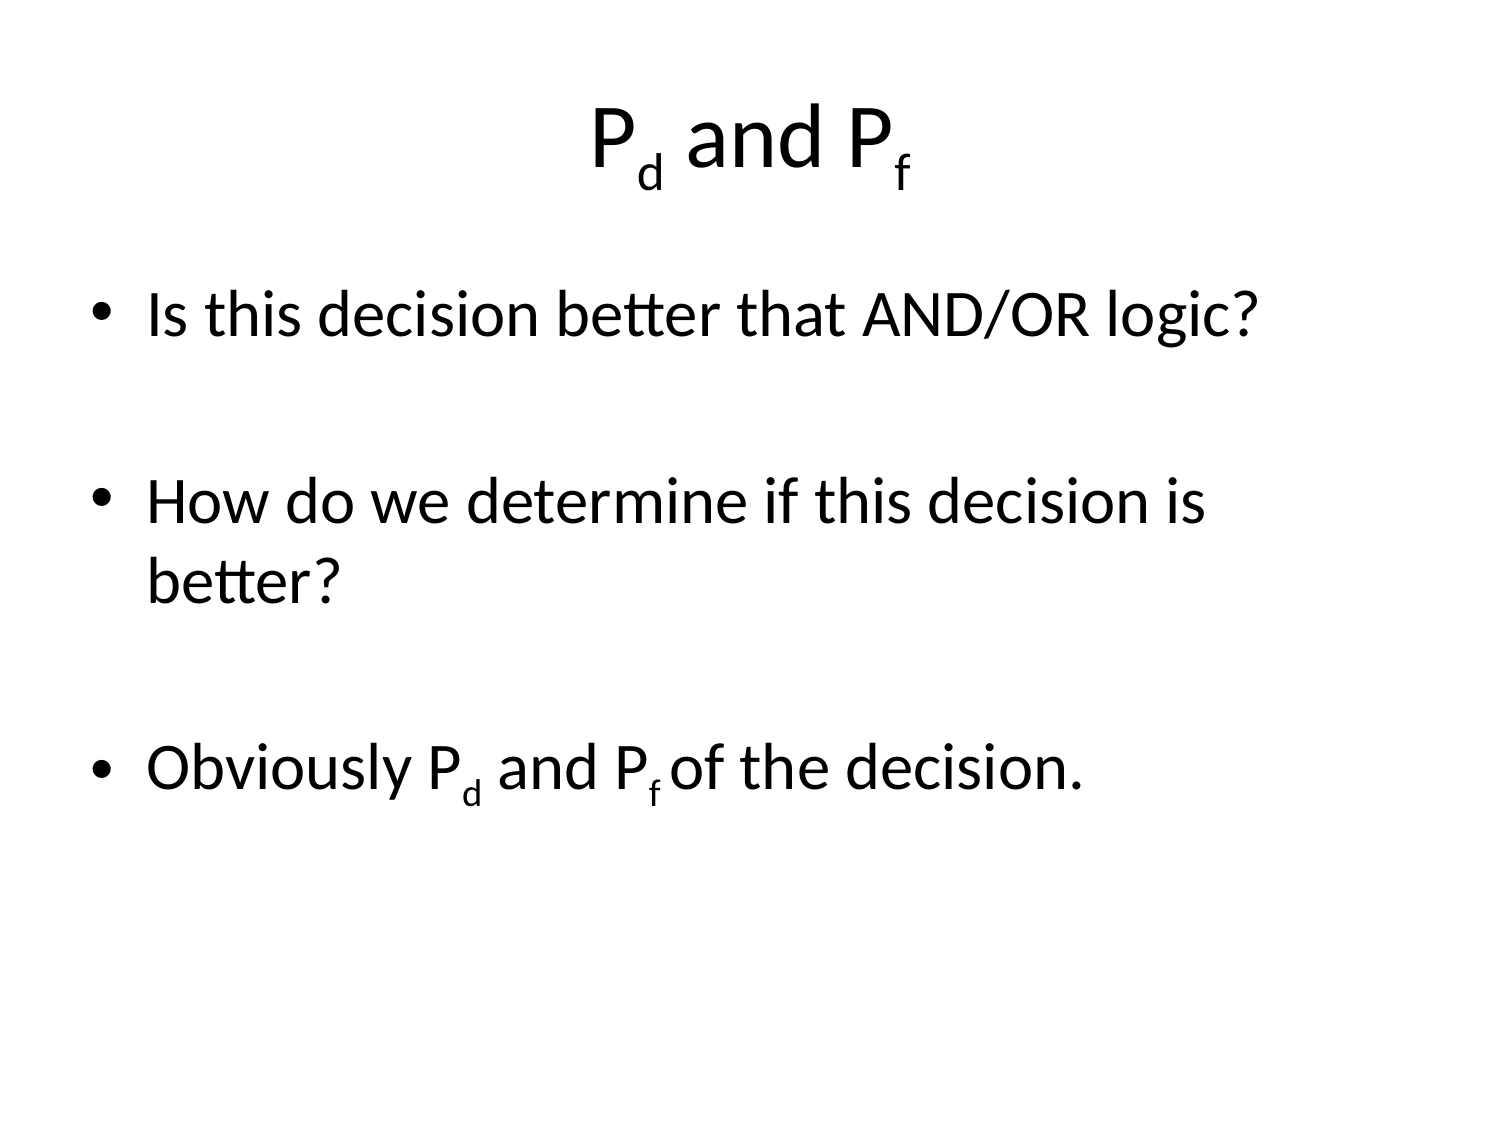

# Pd and Pf
Is this decision better that AND/OR logic?
How do we determine if this decision is better?
Obviously Pd and Pf of the decision.